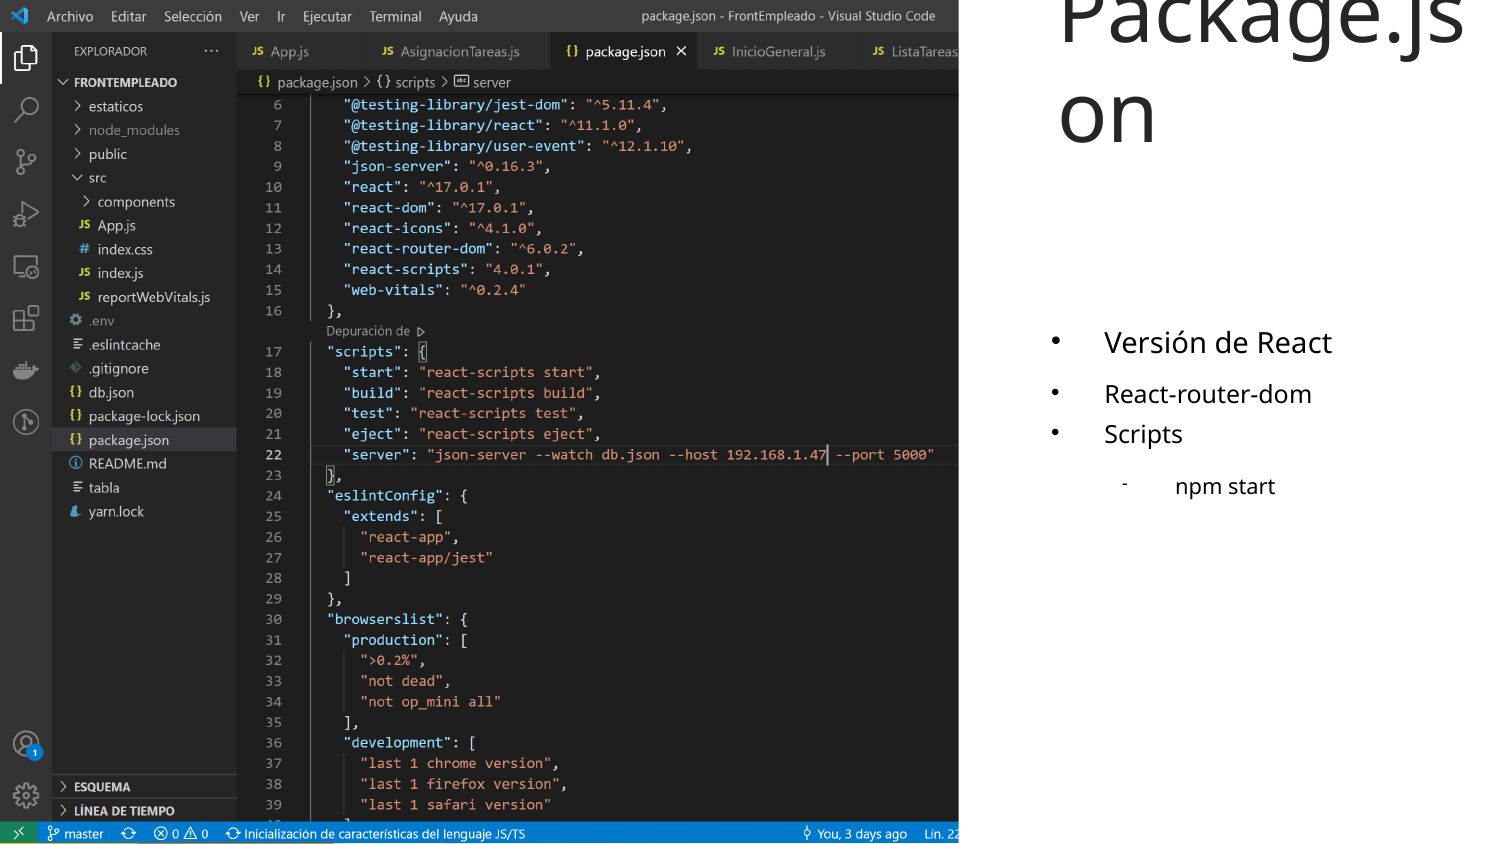

Package.json
Versión de React
React-router-dom
Scripts
npm start